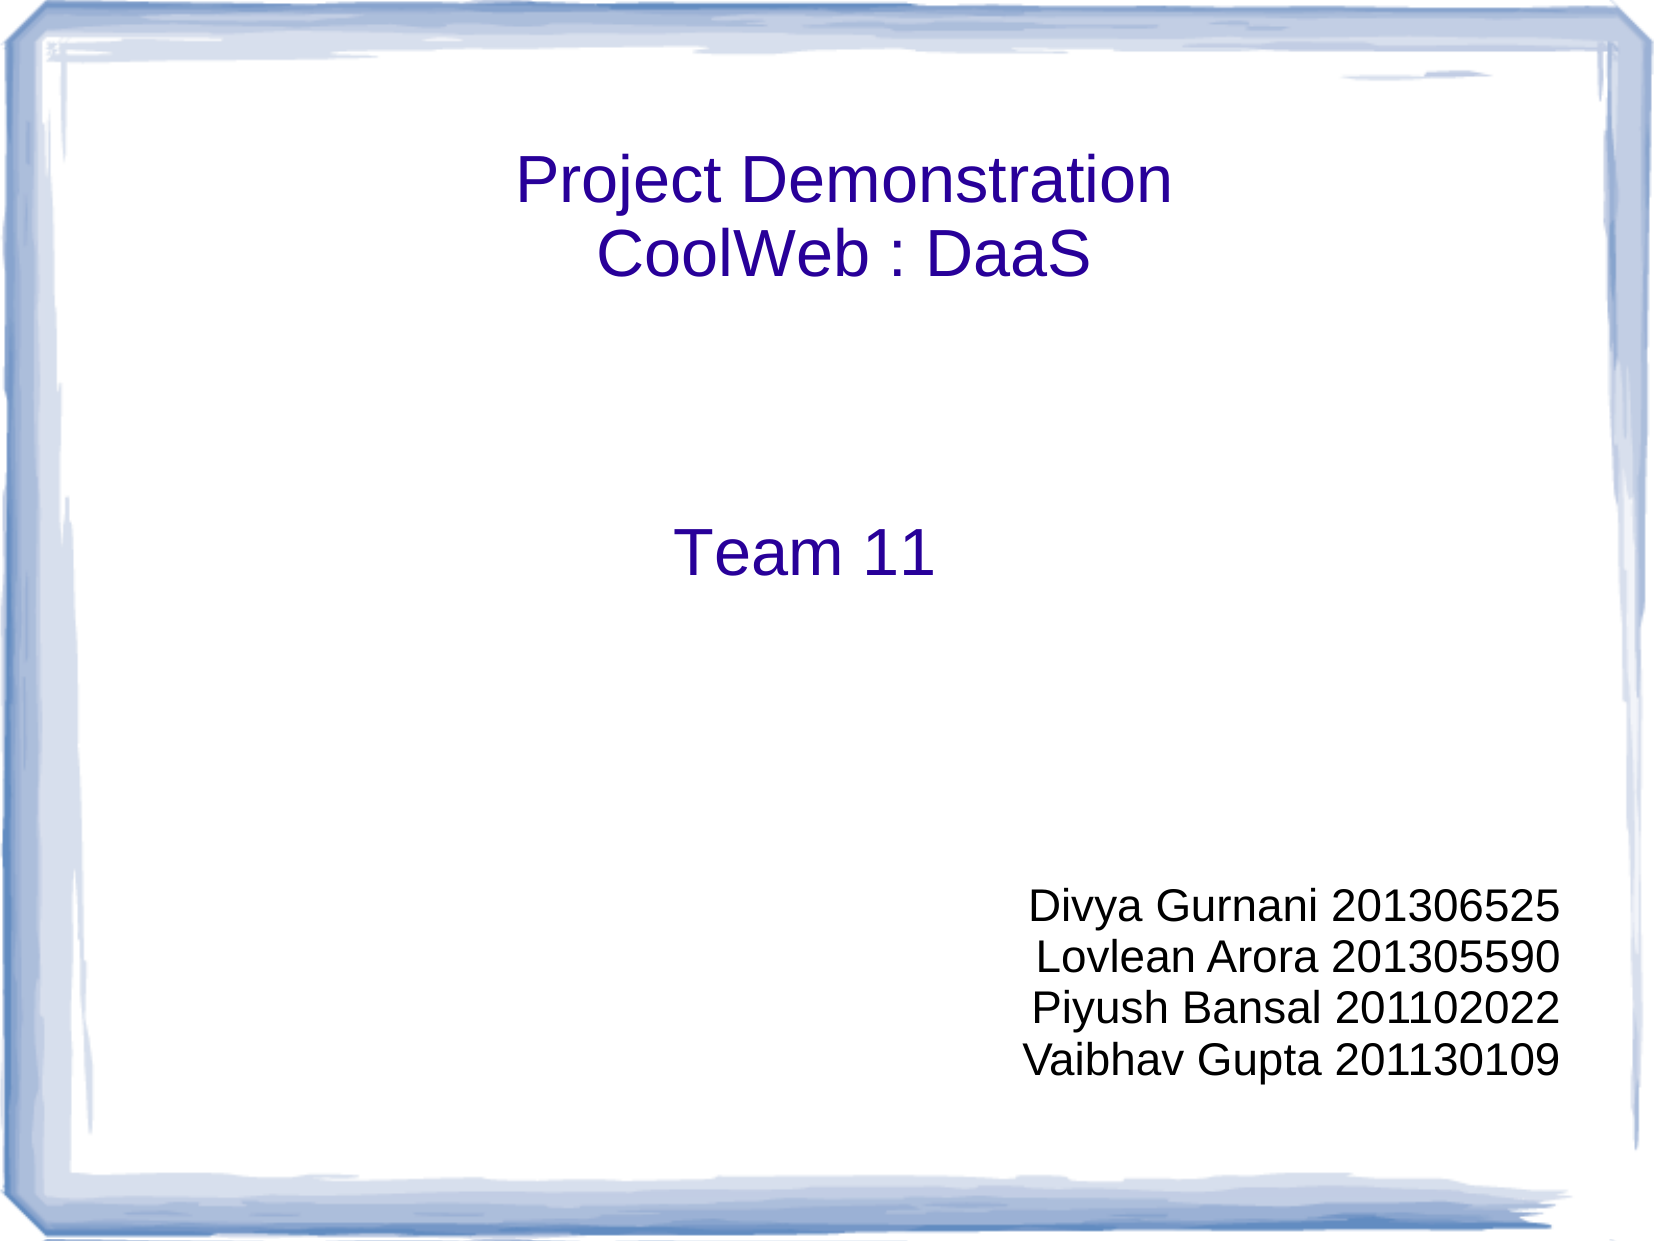

Project Demonstration
CoolWeb : DaaS
# DaaS
Team 11
Divya Gurnani 201306525
Lovlean Arora 201305590
Piyush Bansal 201102022
Vaibhav Gupta 201130109